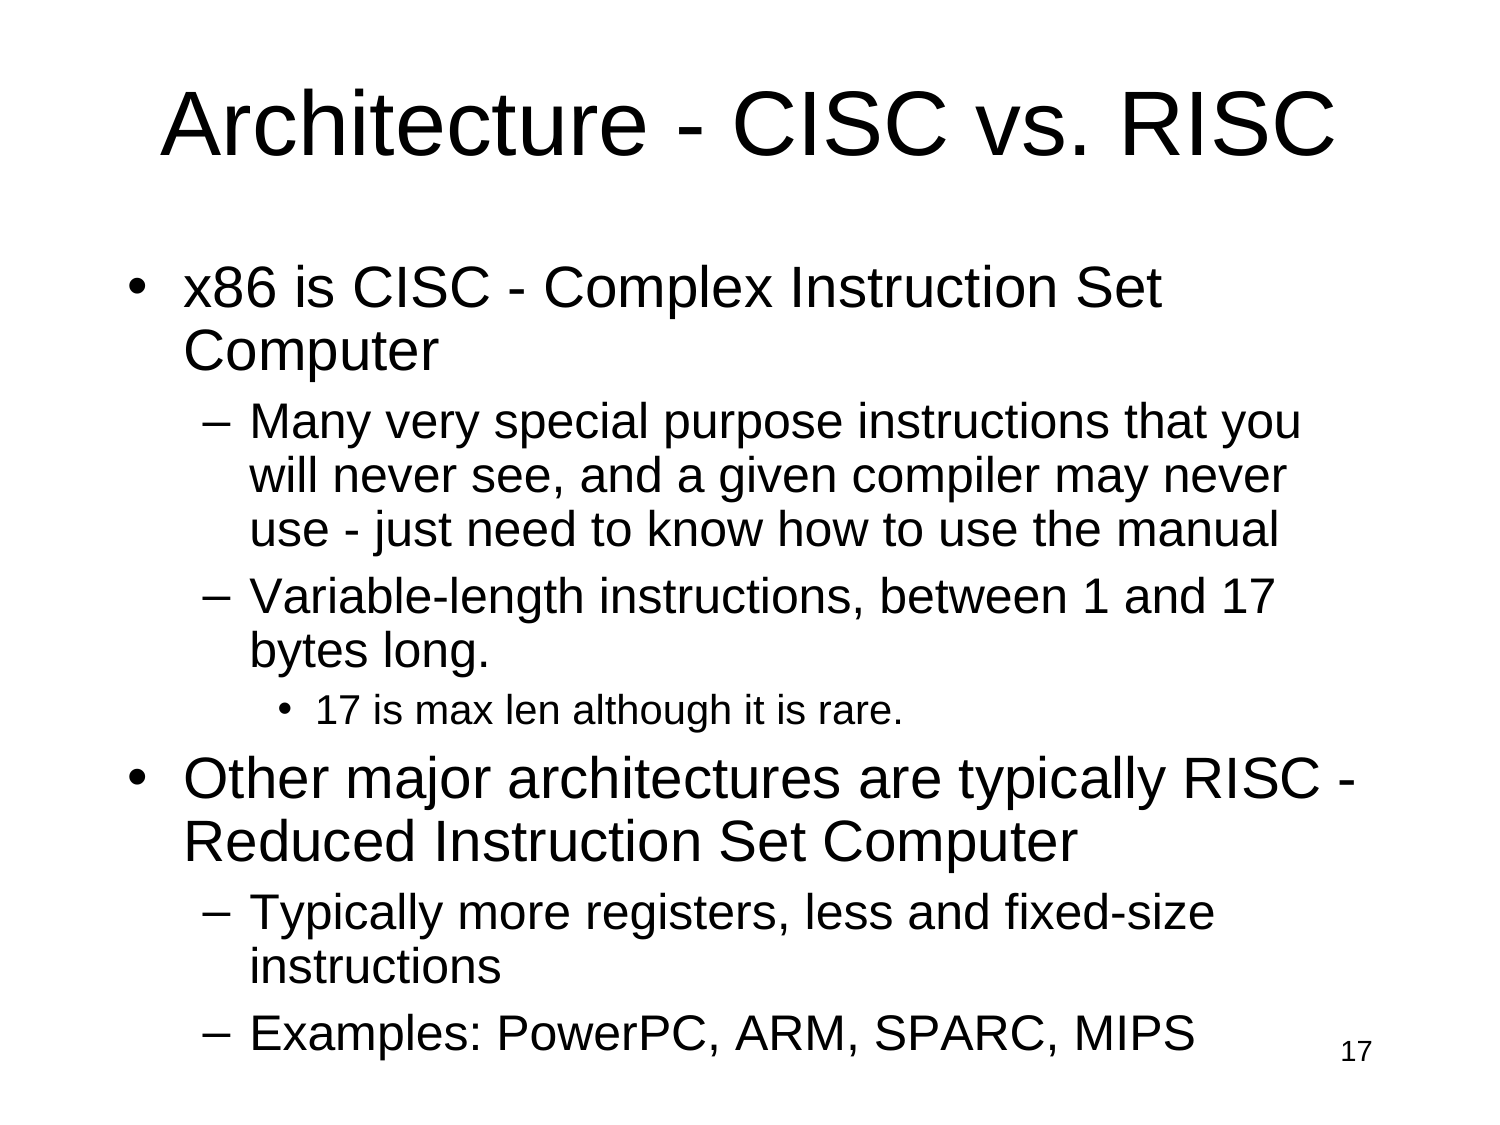

# Architecture - CISC vs. RISC
x86 is CISC - Complex Instruction Set Computer
Many very special purpose instructions that you will never see, and a given compiler may never use - just need to know how to use the manual
Variable-length instructions, between 1 and 17 bytes long.
17 is max len although it is rare.
Other major architectures are typically RISC - Reduced Instruction Set Computer
Typically more registers, less and fixed-size instructions
Examples: PowerPC, ARM, SPARC, MIPS